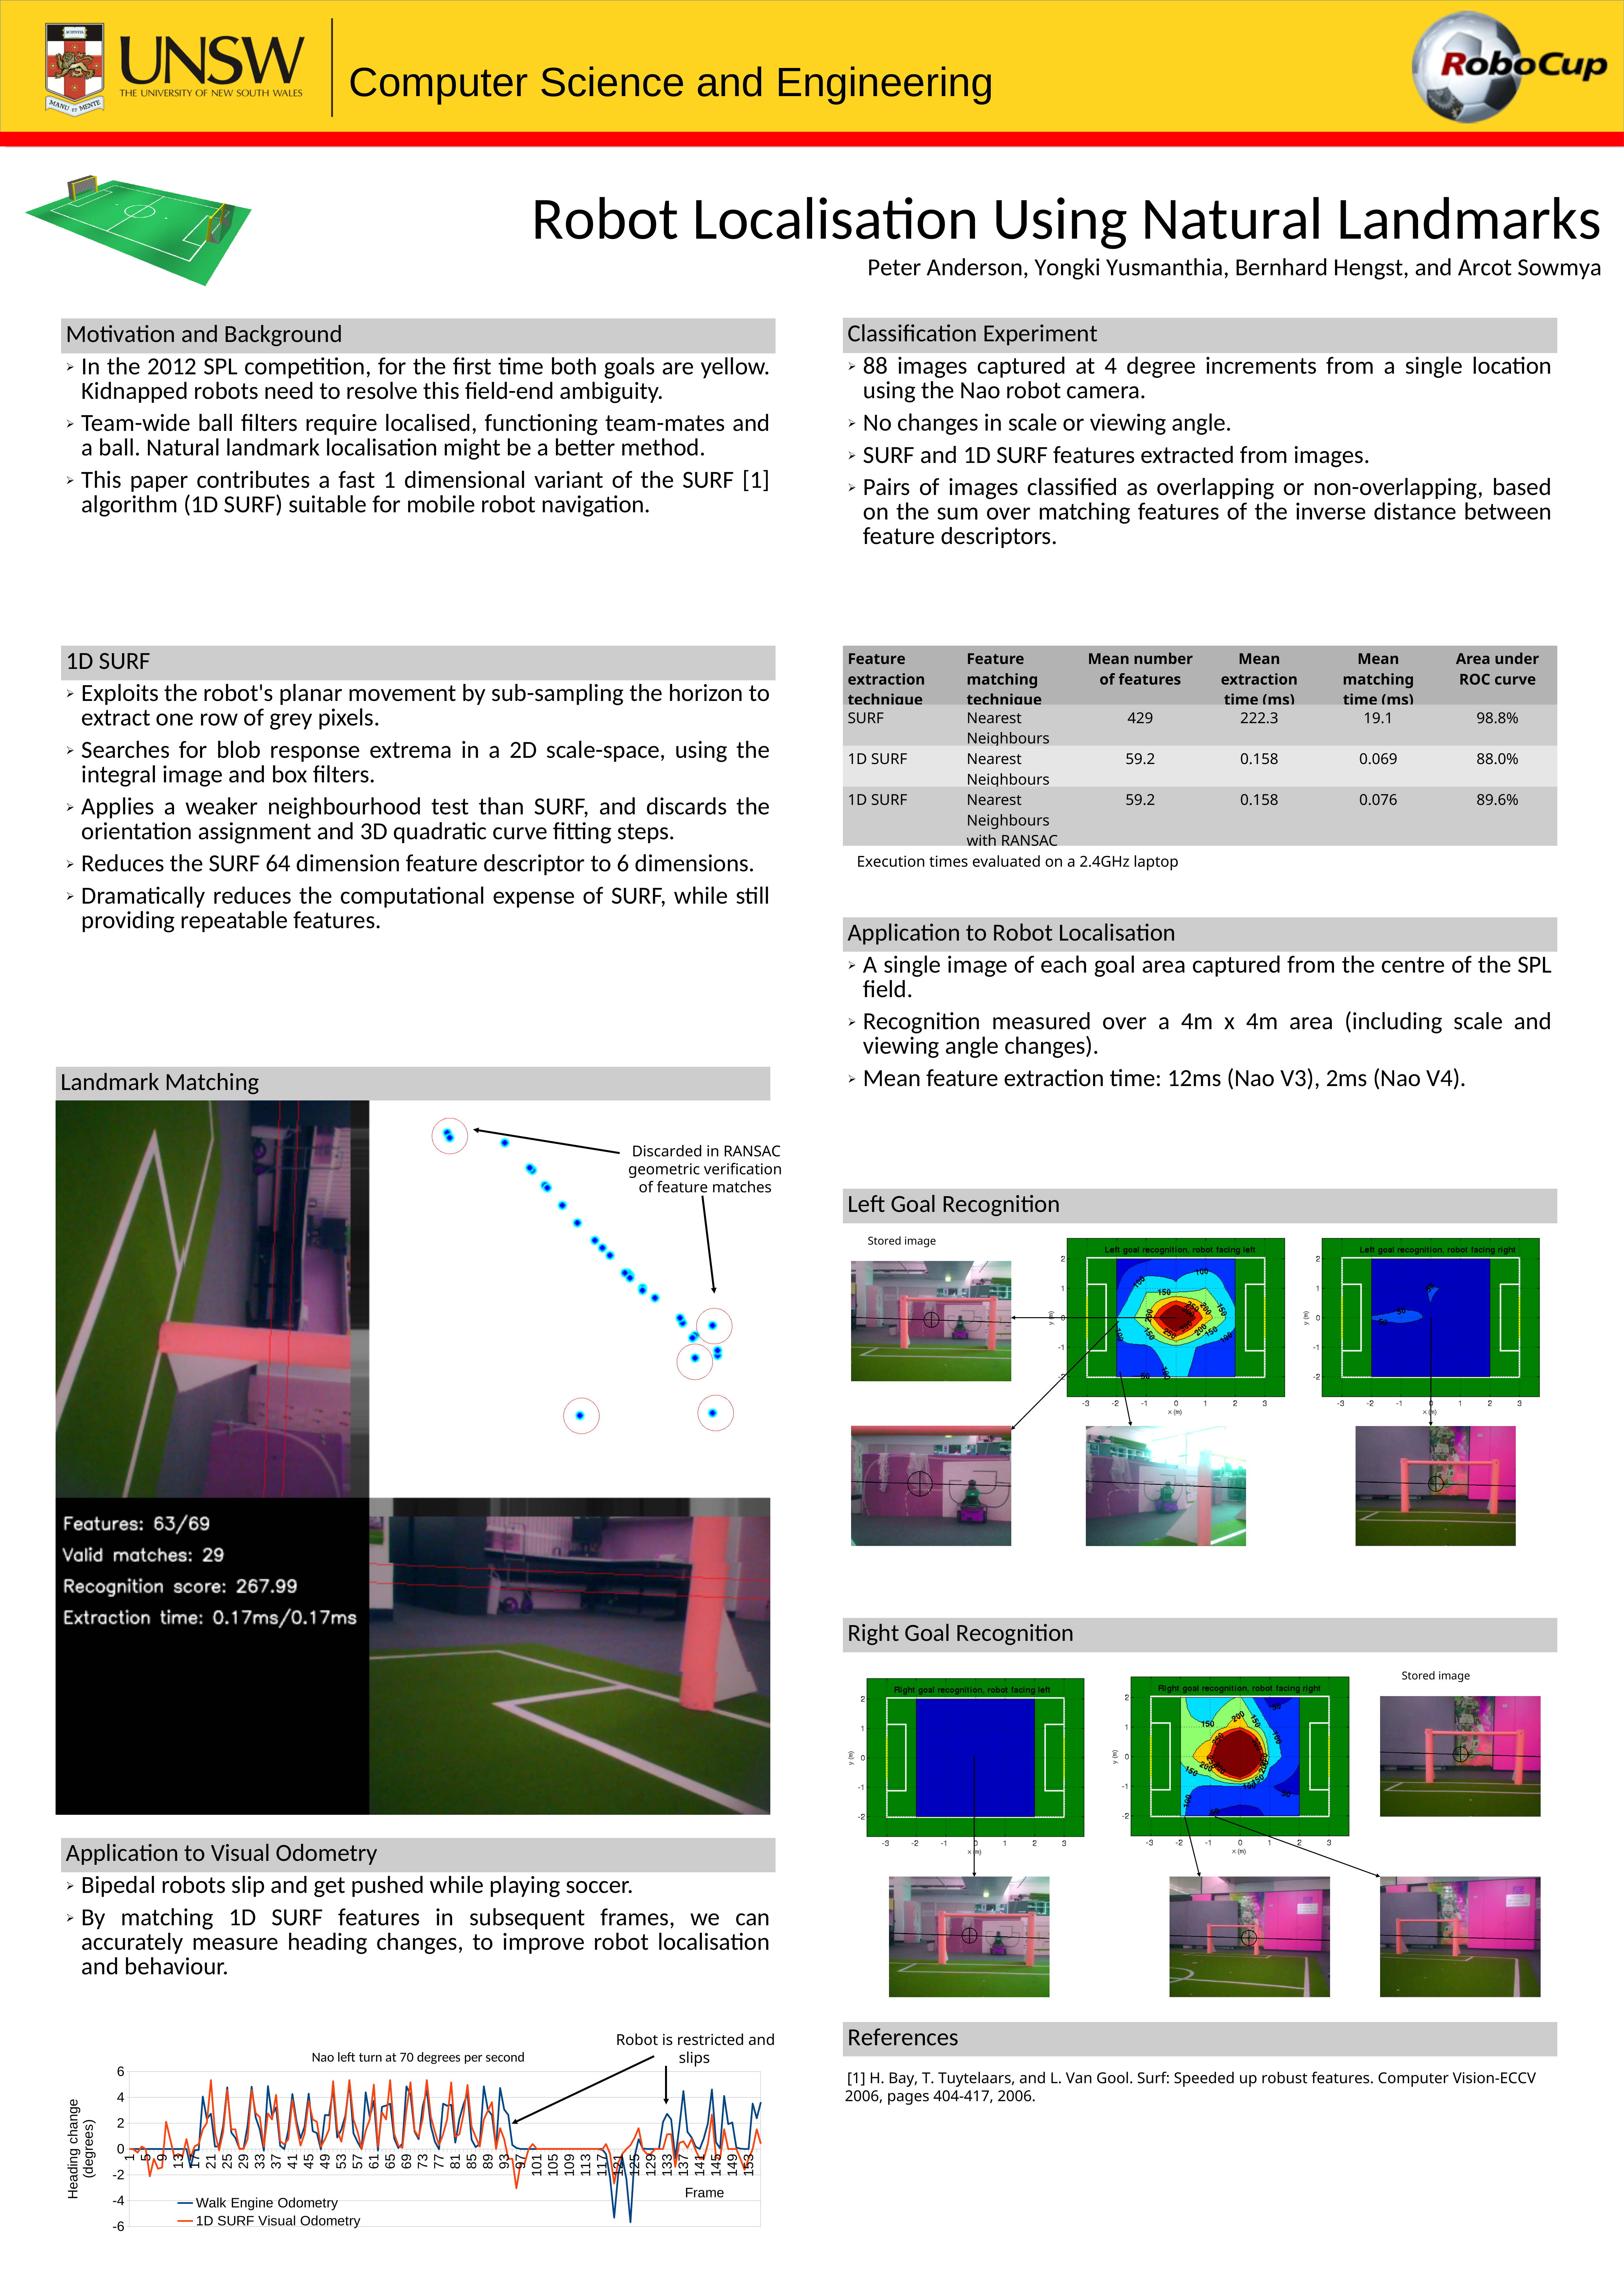

Computer Science and Engineering
# Robot Localisation Using Natural Landmarks Peter Anderson, Yongki Yusmanthia, Bernhard Hengst, and Arcot Sowmya
| Classification Experiment |
| --- |
| 88 images captured at 4 degree increments from a single location using the Nao robot camera. No changes in scale or viewing angle. SURF and 1D SURF features extracted from images. Pairs of images classified as overlapping or non-overlapping, based on the sum over matching features of the inverse distance between feature descriptors. |
| Motivation and Background |
| --- |
| In the 2012 SPL competition, for the first time both goals are yellow. Kidnapped robots need to resolve this field-end ambiguity. Team-wide ball filters require localised, functioning team-mates and a ball. Natural landmark localisation might be a better method. This paper contributes a fast 1 dimensional variant of the SURF [1] algorithm (1D SURF) suitable for mobile robot navigation. |
| 1D SURF |
| --- |
| Exploits the robot's planar movement by sub-sampling the horizon to extract one row of grey pixels. Searches for blob response extrema in a 2D scale-space, using the integral image and box filters. Applies a weaker neighbourhood test than SURF, and discards the orientation assignment and 3D quadratic curve fitting steps. Reduces the SURF 64 dimension feature descriptor to 6 dimensions. Dramatically reduces the computational expense of SURF, while still providing repeatable features. |
| Feature extraction technique | Feature matching technique | Mean number of features | Mean extraction time (ms) | Mean matching time (ms) | Area under ROC curve |
| --- | --- | --- | --- | --- | --- |
| SURF | Nearest Neighbours | 429 | 222.3 | 19.1 | 98.8% |
| 1D SURF | Nearest Neighbours | 59.2 | 0.158 | 0.069 | 88.0% |
| 1D SURF | Nearest Neighbours with RANSAC | 59.2 | 0.158 | 0.076 | 89.6% |
Execution times evaluated on a 2.4GHz laptop
| Application to Robot Localisation |
| --- |
| A single image of each goal area captured from the centre of the SPL field. Recognition measured over a 4m x 4m area (including scale and viewing angle changes). Mean feature extraction time: 12ms (Nao V3), 2ms (Nao V4). |
| Landmark Matching |
| --- |
| |
Discarded in RANSAC geometric verification of feature matches
| Left Goal Recognition |
| --- |
| |
Stored image
| Right Goal Recognition |
| --- |
| |
Stored image
| Application to Visual Odometry |
| --- |
| Bipedal robots slip and get pushed while playing soccer. By matching 1D SURF features in subsequent frames, we can accurately measure heading changes, to improve robot localisation and behaviour. |
| References |
| --- |
| |
Robot is restricted and slips
### Chart: Nao left turn at 70 degrees per second
| Category | Walk Engine Odometry | 1D SURF Visual Odometry |
|---|---|---|
| 1 | 0.0 | 0.0 |
| 2 | 0.0 | -0.0290615 |
| 3 | 0.0 | -0.2782035 |
| 4 | 0.0 | 0.190313 |
| 5 | 0.0 | 0.0 |
| 6 | 0.0 | -2.107968 |
| 7 | 0.0 | -0.76125 |
| 8 | 0.0 | -1.5225 |
| 9 | 0.0 | -1.43461 |
| 10 | 0.0 | 2.10797 |
| 11 | 0.0 | 0.76125 |
| 12 | 0.0 | -0.58547 |
| 13 | 0.0 | -0.38063 |
| 14 | 0.0 | -0.61452 |
| 15 | 0.0 | 0.76125 |
| 16 | -1.43301 | -0.67336 |
| 17 | -0.10105 | 0.20484 |
| 18 | -0.0689899999999999 | 0.38062 |
| 19 | 4.05073 | 1.5225 |
| 20 | 2.31791 | 2.020082 |
| 21 | 2.73473 | 5.328748 |
| 22 | 0.18218 | 1.2443 |
| 23 | 0.21174 | -0.10242 |
| 24 | 1.77362 | 1.31765 |
| 25 | 4.76574 | 4.56747 |
| 26 | 1.2751 | 1.5225 |
| 27 | 0.859999999999999 | 1.5225 |
| 28 | 0.0378000000000007 | 0.0 |
| 29 | -0.00179999999999936 | 0.0 |
| 30 | 1.8006 | 0.7613 |
| 31 | 4.8145 | 4.5675 |
| 32 | 2.441 | 2.7668 |
| 33 | 1.5089 | 2.474 |
| 34 | -0.1313 | 0.175799999999999 |
| 35 | 4.8656 | 2.7523 |
| 36 | 2.5665 | 2.2837 |
| 37 | 3.2271 | 4.1869 |
| 38 | 0.255600000000001 | 0.6145 |
| 39 | -0.0108000000000033 | 0.351599999999998 |
| 40 | 1.4254 | 0.761299999999999 |
| 41 | 4.25109999999999 | 3.8062 |
| 42 | 2.1619 | 1.8443 |
| 43 | 0.817300000000003 | 0.2637 |
| 44 | 1.73569999999999 | 1.2007 |
| 45 | 4.27520000000001 | 3.71830000000001 |
| 46 | 1.3809 | 2.2838 |
| 47 | 1.2343 | 2.108 |
| 48 | -0.0379000000000005 | 0.175699999999999 |
| 49 | 2.6311 | 0.761299999999999 |
| 50 | 2.6027 | 1.5225 |
| 51 | 4.6478 | 5.2408 |
| 52 | 0.882800000000003 | 1.5225 |
| 53 | 1.4918 | 0.5565 |
| 54 | 2.5561 | 2.2837 |
| 55 | 5.10430000000001 | 5.3287 |
| 56 | 1.21369999999999 | 2.2838 |
| 57 | 0.547900000000013 | 1.3467 |
| 58 | -0.0142000000000024 | 0.0 |
| 59 | 4.3826 | 1.42010000000001 |
| 60 | 2.47029999999999 | 2.2837 |
| 61 | 3.73310000000001 | 4.9772 |
| 62 | -0.121600000000001 | 0.17580000000001 |
| 63 | 3.26219999999999 | 2.8402 |
| 64 | 3.35810000000001 | 2.2837 |
| 65 | 3.5056 | 5.3288 |
| 66 | 0.815100000000001 | 1.1709 |
| 67 | 0.0835999999999899 | 0.2637 |
| 68 | 0.39500000000001 | 0.0879000000000048 |
| 69 | 4.84569999999999 | 3.04499999999999 |
| 70 | 4.17999999999995 | 5.15300000000002 |
| 71 | 1.351 | 1.43400000000003 |
| 72 | 0.758000000000038 | 0.936999999999955 |
| 73 | 3.28999999999996 | 2.37200000000001 |
| 74 | 4.54700000000003 | 5.32900000000001 |
| 75 | 1.77100000000002 | 2.488 |
| 76 | 0.560000000000002 | 1.31799999999998 |
| 77 | -0.0260000000000105 | 0.293000000000006 |
| 78 | 3.50799999999998 | 1.142 |
| 79 | 3.34399999999999 | 2.28300000000002 |
| 80 | 3.42500000000001 | 5.15300000000002 |
| 81 | 0.492000000000019 | 0.936999999999955 |
| 82 | 2.315 | 1.14200000000005 |
| 83 | 3.428 | 2.66499999999996 |
| 84 | 4.30000000000001 | 4.94800000000004 |
| 85 | 0.721000000000004 | 1.72699999999998 |
| 86 | 0.143999999999949 | 0.937000000000012 |
| 87 | 0.38900000000001 | 0.175999999999988 |
| 88 | 4.84399999999999 | 2.28399999999999 |
| 89 | 3.02500000000003 | 2.95699999999999 |
| 90 | 2.61699999999996 | 3.63 |
| 91 | 0.0750000000000455 | 0.0 |
| 92 | 4.72199999999998 | 1.61100000000005 |
| 93 | 3.06099999999998 | 0.760999999999967 |
| 94 | 2.63800000000003 | -0.760999999999967 |
| 95 | 0.305000000000007 | -0.762 |
| 96 | 0.0819999999999936 | -3.04500000000002 |
| 97 | 0.00200000000000955 | -1.142 |
| 98 | 0.0 | -1.14100000000002 |
| 99 | 0.0 | 0.0 |
| 100 | 0.0 | 0.379999999999995 |
| 101 | 0.0 | 0.0 |
| 102 | 0.0 | 0.0 |
| 103 | 0.0 | 0.0 |
| 104 | 0.0 | 0.0 |
| 105 | 0.0 | 0.0 |
| 106 | 0.0 | 0.0 |
| 107 | 0.0 | 0.0 |
| 108 | 0.0 | 0.0 |
| 109 | 0.0 | 0.0 |
| 110 | 0.0 | 0.0 |
| 111 | 0.0 | 0.0 |
| 112 | 0.0 | 0.0 |
| 113 | 0.0 | 0.0 |
| 114 | 0.0 | 0.0 |
| 115 | 0.0 | 0.0 |
| 116 | 0.0 | 0.0 |
| 117 | 0.0 | -0.0879999999999654 |
| 118 | -0.398000000000025 | 0.380999999999972 |
| 119 | -2.24299999999999 | -0.380999999999972 |
| 120 | -5.31 | -2.66400000000004 |
| 121 | -1.93000000000001 | -1.05399999999997 |
| 122 | -0.658999999999992 | -0.381000000000029 |
| 123 | -2.31700000000001 | 0.0 |
| 124 | -5.66500000000002 | 0.293000000000006 |
| 125 | -0.61099999999999 | 0.84899999999999 |
| 126 | 0.762 | 1.61100000000005 |
| 127 | 0.0370000000000346 | 0.0 |
| 128 | 0.00499999999999545 | -0.381000000000029 |
| 129 | 0.000999999999976353 | -0.380999999999972 |
| 130 | 0.0 | 0.0 |
| 131 | 0.0 | 0.0 |
| 132 | 2.09399999999999 | 0.0 |
| 133 | 2.721 | 1.142 |
| 134 | 2.28700000000003 | 1.142 |
| 135 | -0.736000000000047 | -1.37600000000003 |
| 136 | 1.702 | 0.468999999999994 |
| 137 | 4.47900000000004 | 0.585000000000036 |
| 138 | 1.32099999999997 | 0.0879999999999654 |
| 139 | 0.894000000000005 | 0.761000000000024 |
| 140 | 0.180999999999983 | -0.0869999999999891 |
| 141 | 0.00200000000000955 | -0.762 |
| 142 | 0.818000000000041 | -0.761000000000024 |
| 143 | 1.96699999999998 | 0.381000000000029 |
| 144 | 4.60300000000001 | 2.66399999999999 |
| 145 | 0.519000000000005 | -0.673000000000002 |
| 146 | 0.0529999999999973 | -0.762 |
| 147 | 4.10499999999996 | 1.52300000000002 |
| 148 | 1.92500000000001 | 0.0 |
| 149 | 2.04900000000003 | 0.0 |
| 150 | 0.104999999999961 | 0.0 |
| 151 | 0.0269999999999868 | -0.761000000000024 |
| 152 | 0.00200000000000955 | -1.61099999999999 |
| 153 | 0.0 | -0.761000000000024 |
| 154 | 3.512 | 0.0 |
| 155 | 2.37400000000002 | 1.52300000000002 |
| 156 | 3.62 | 0.408999999999992 |
[1] H. Bay, T. Tuytelaars, and L. Van Gool. Surf: Speeded up robust features. Computer Vision-ECCV 2006, pages 404-417, 2006.